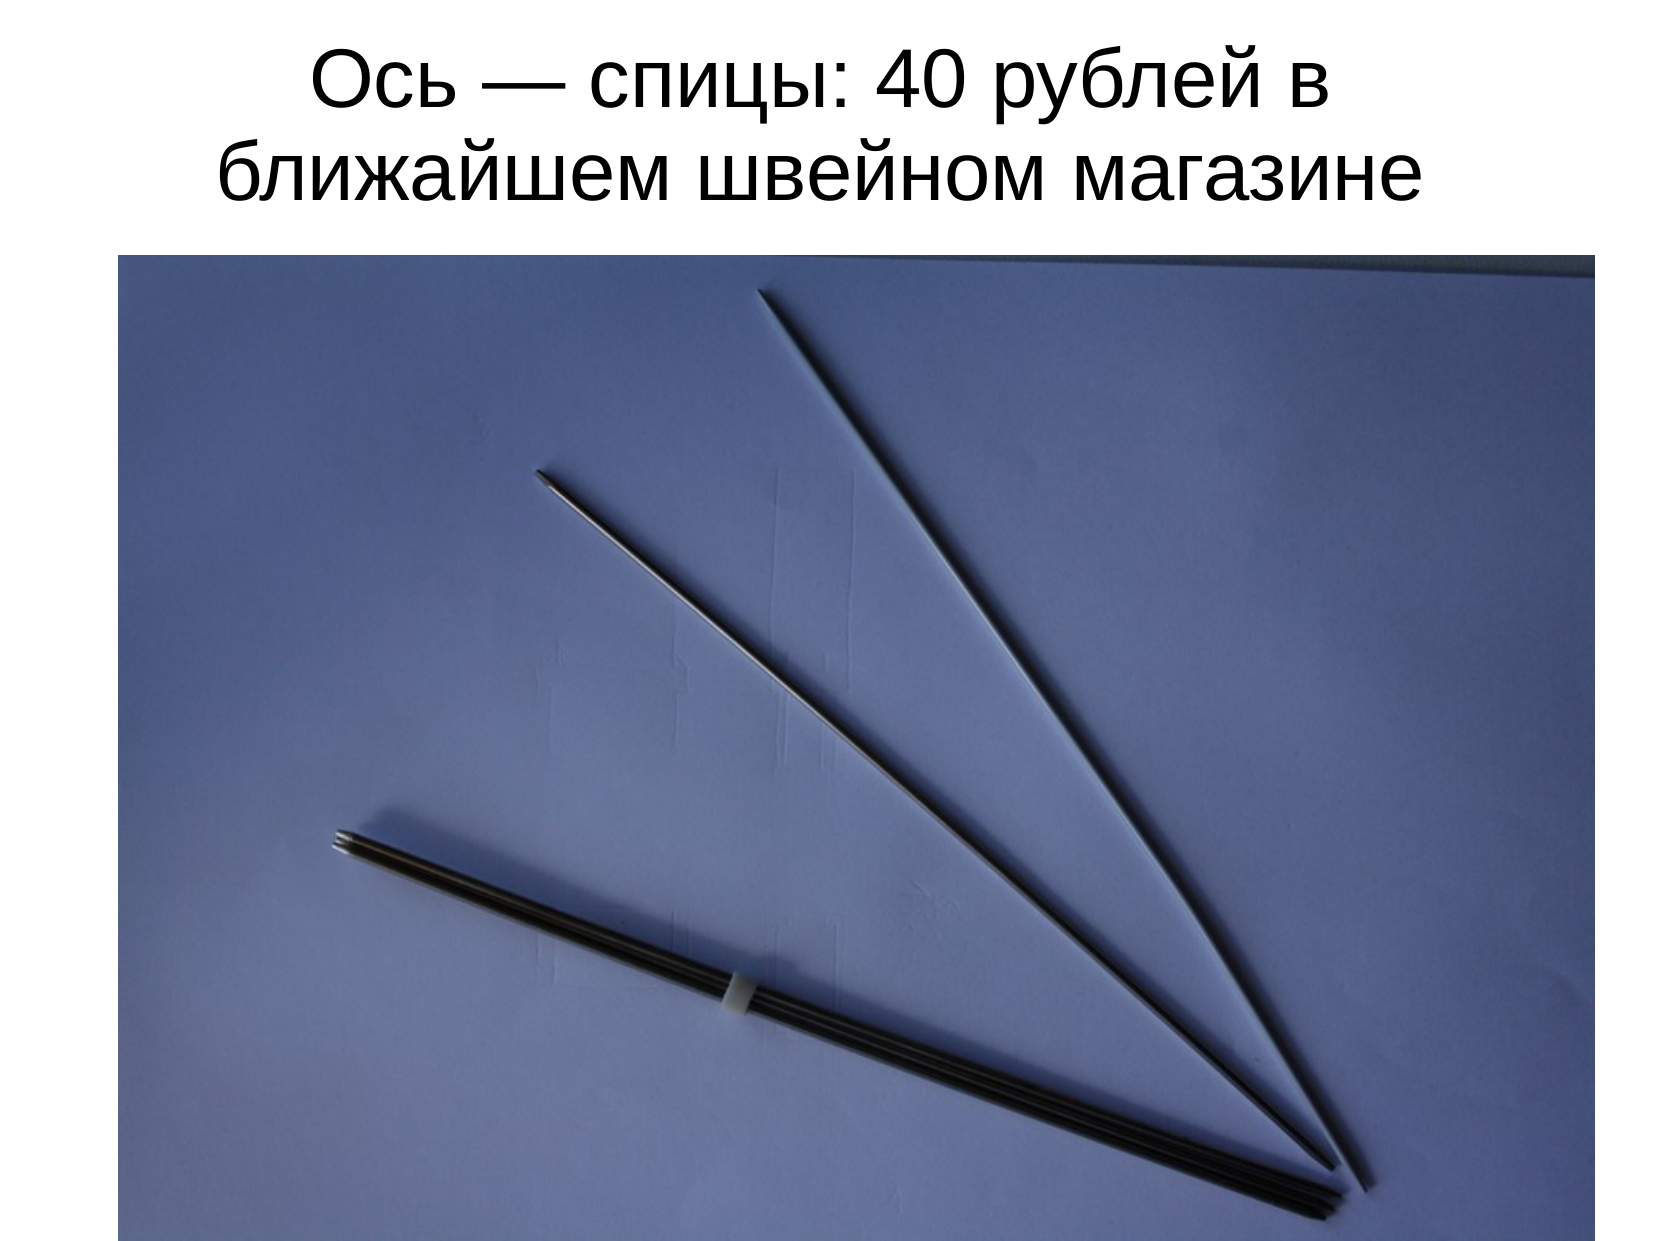

# Ось — спицы: 40 рублей в ближайшем швейном магазине